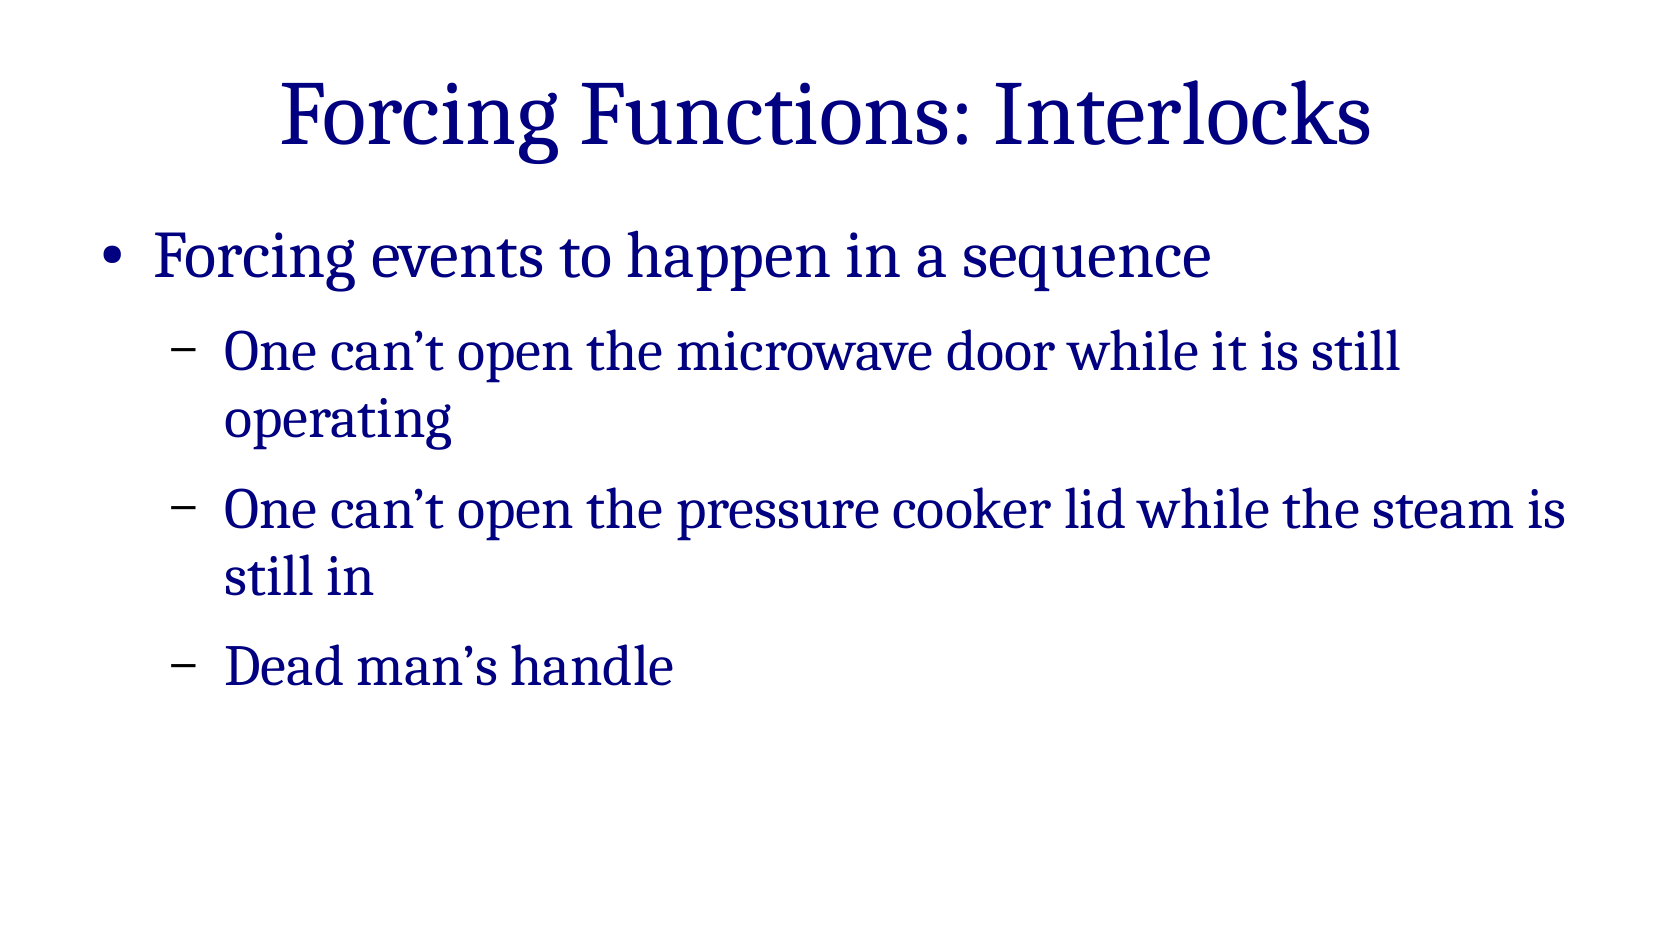

# Forcing Functions: Interlocks
Forcing events to happen in a sequence
One can’t open the microwave door while it is still operating
One can’t open the pressure cooker lid while the steam is still in
Dead man’s handle